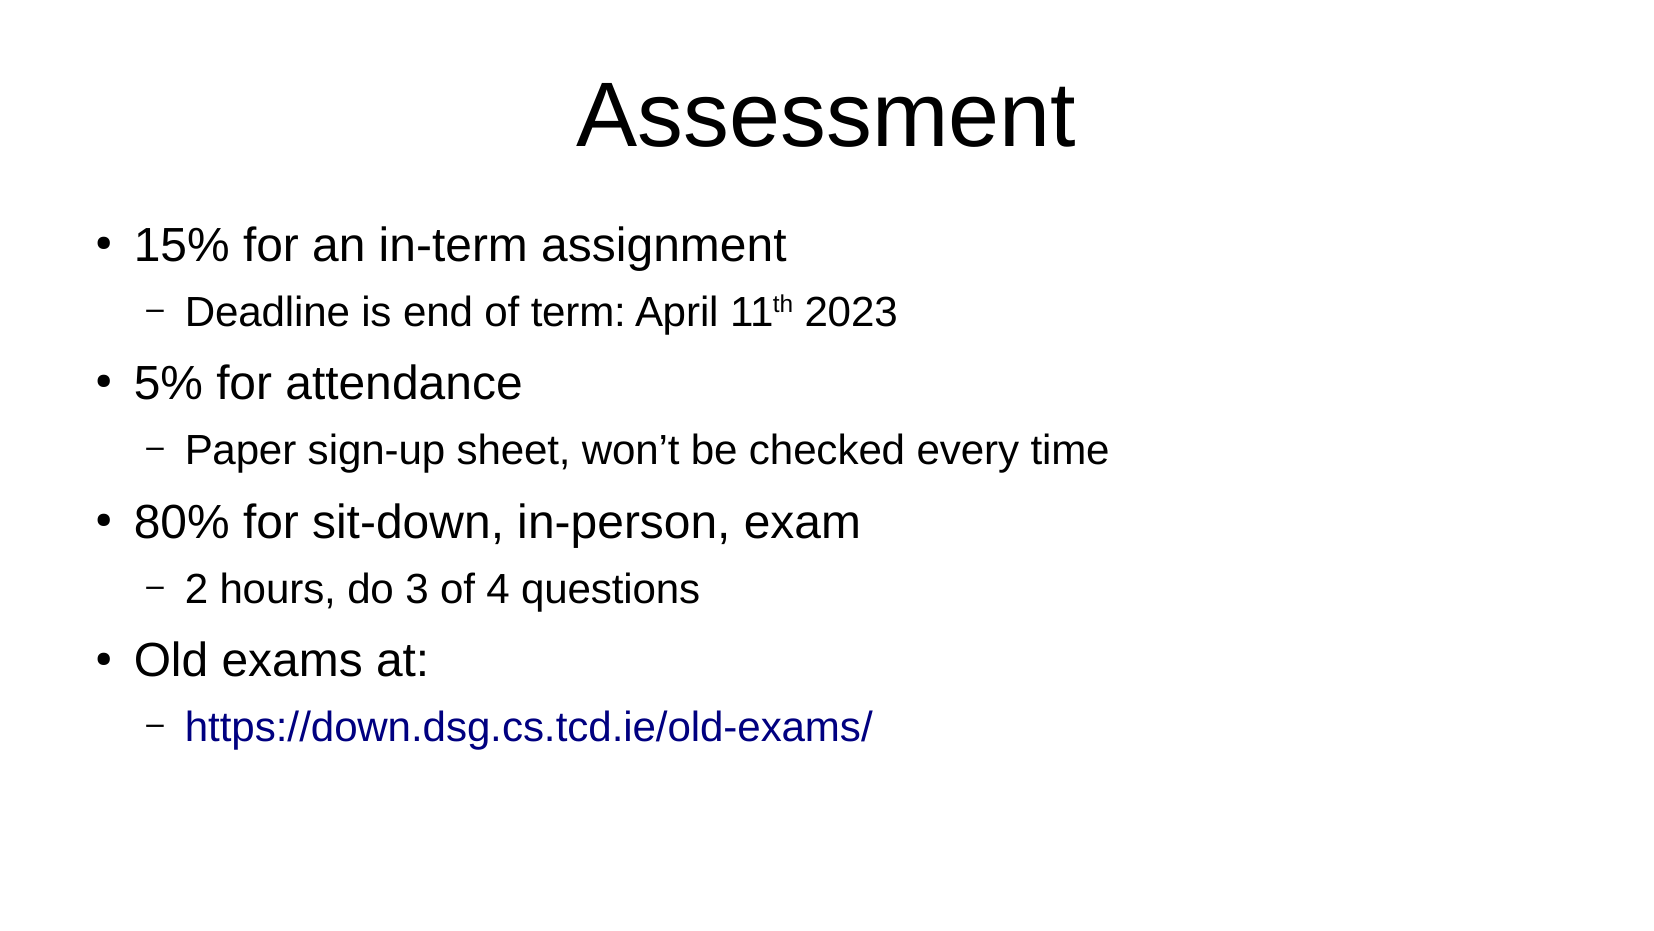

# Assessment
15% for an in-term assignment
Deadline is end of term: April 11th 2023
5% for attendance
Paper sign-up sheet, won’t be checked every time
80% for sit-down, in-person, exam
2 hours, do 3 of 4 questions
Old exams at:
https://down.dsg.cs.tcd.ie/old-exams/